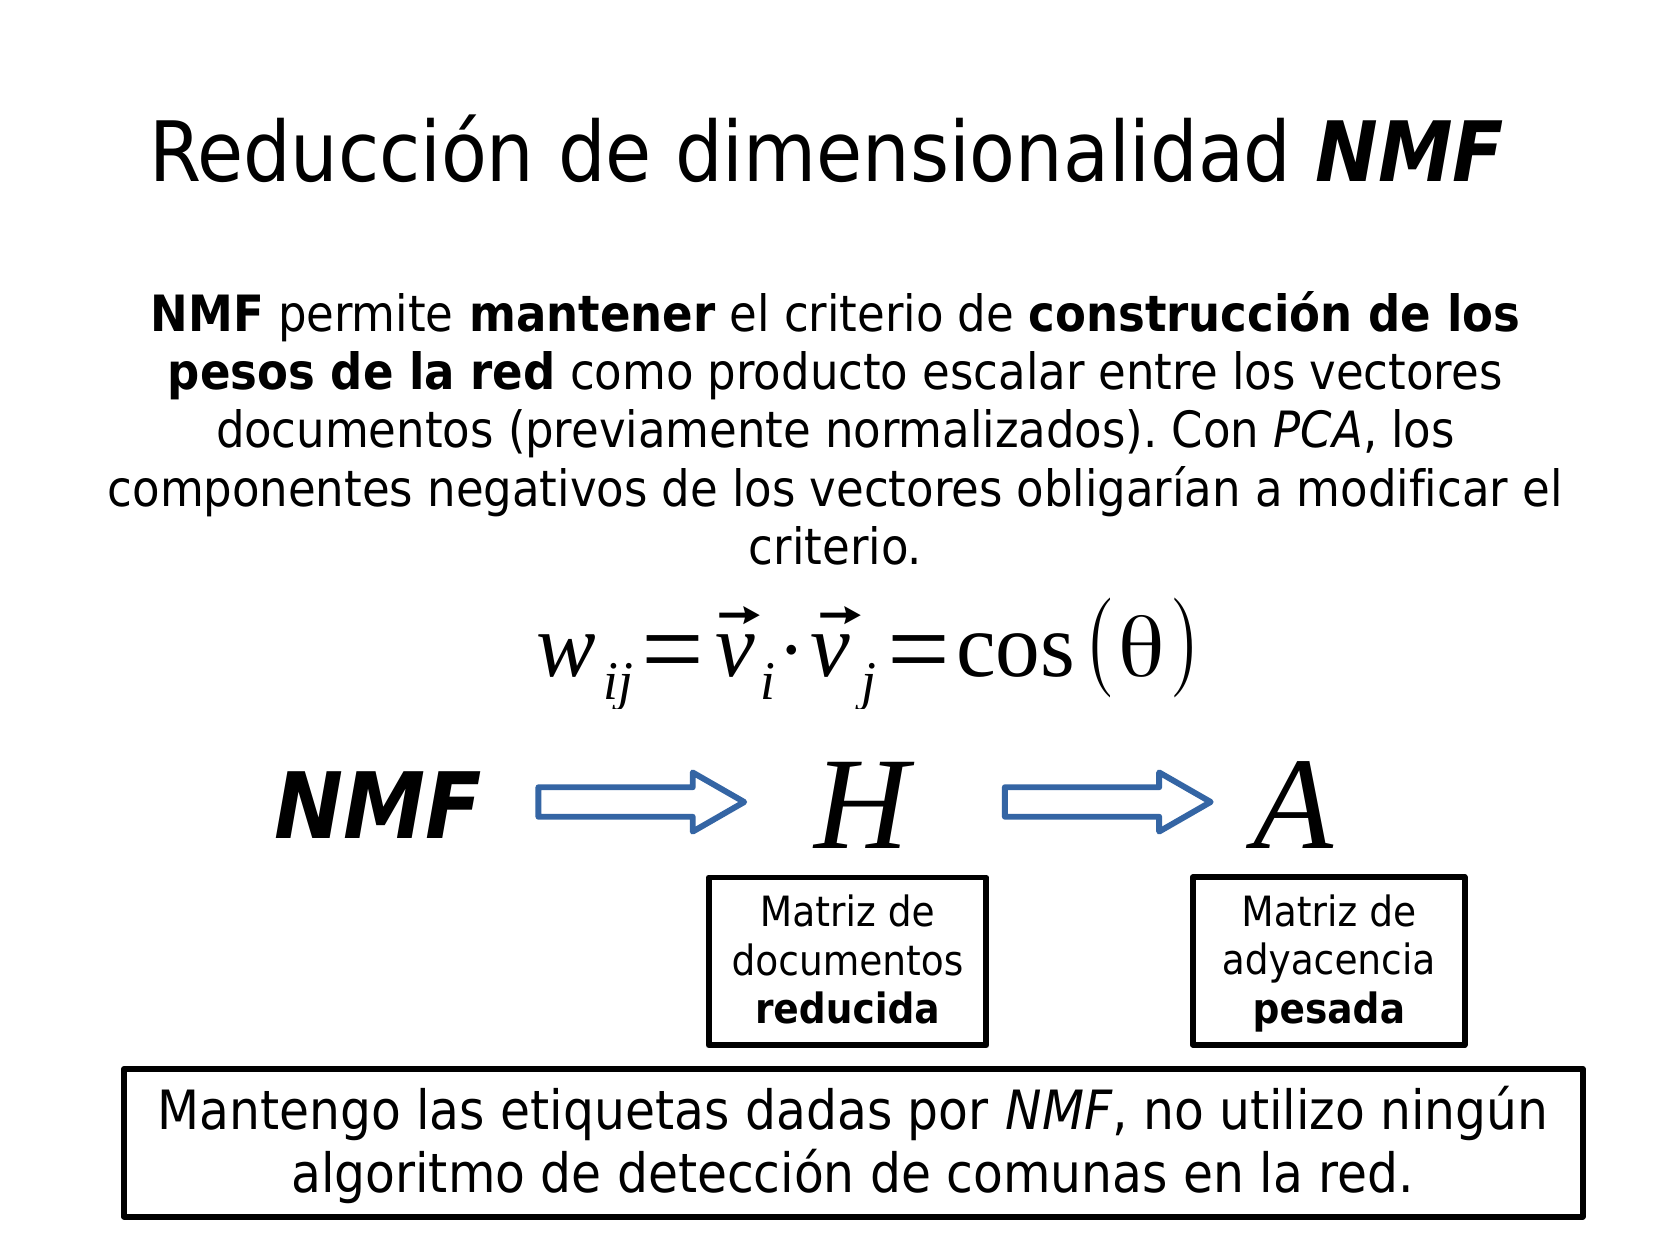

# Reducción de dimensionalidad NMF
NMF permite mantener el criterio de construcción de los pesos de la red como producto escalar entre los vectores documentos (previamente normalizados). Con PCA, los componentes negativos de los vectores obligarían a modificar el criterio.
NMF
Matriz de adyacencia pesada
Matriz de documentos reducida
Mantengo las etiquetas dadas por NMF, no utilizo ningún algoritmo de detección de comunas en la red.